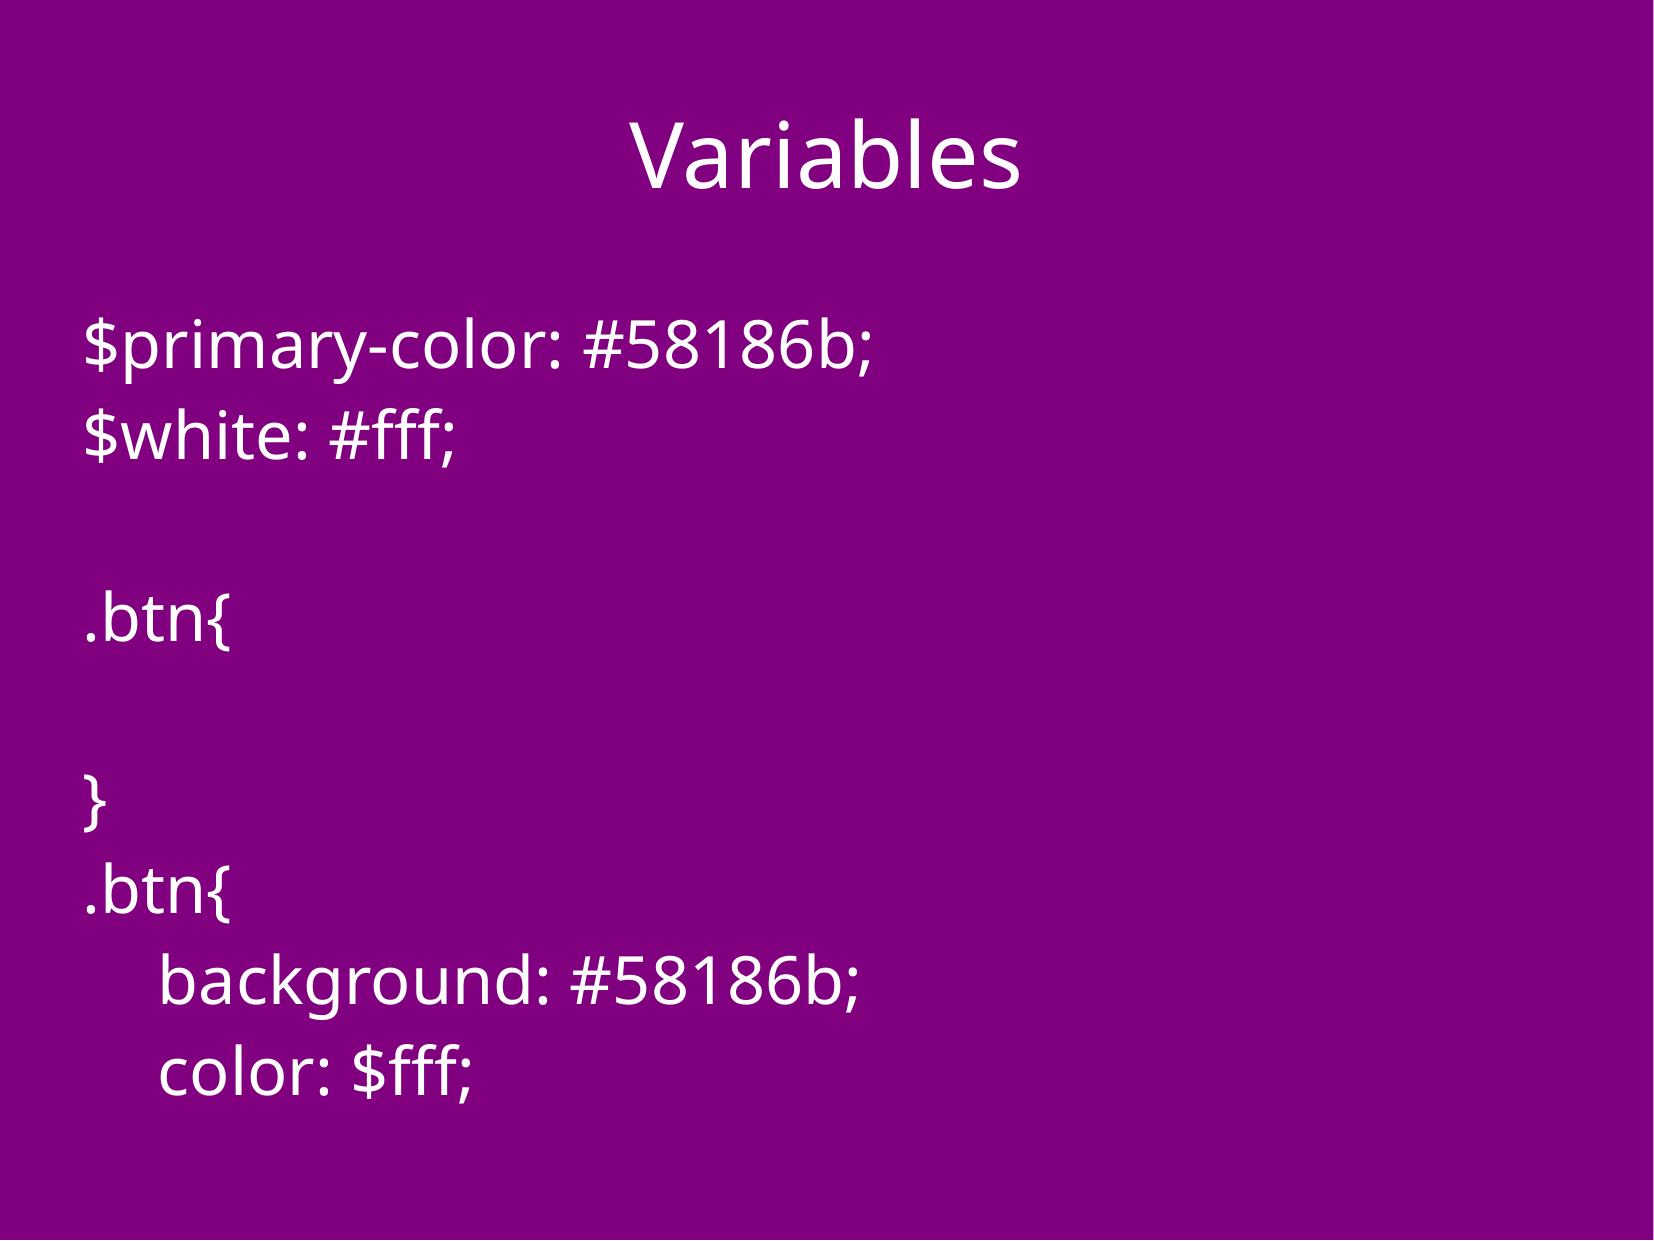

# Variables
$primary-color: #58186b;
$white: #fff;
.btn{
}
.btn{
	background: #58186b;
	color: $fff;
}